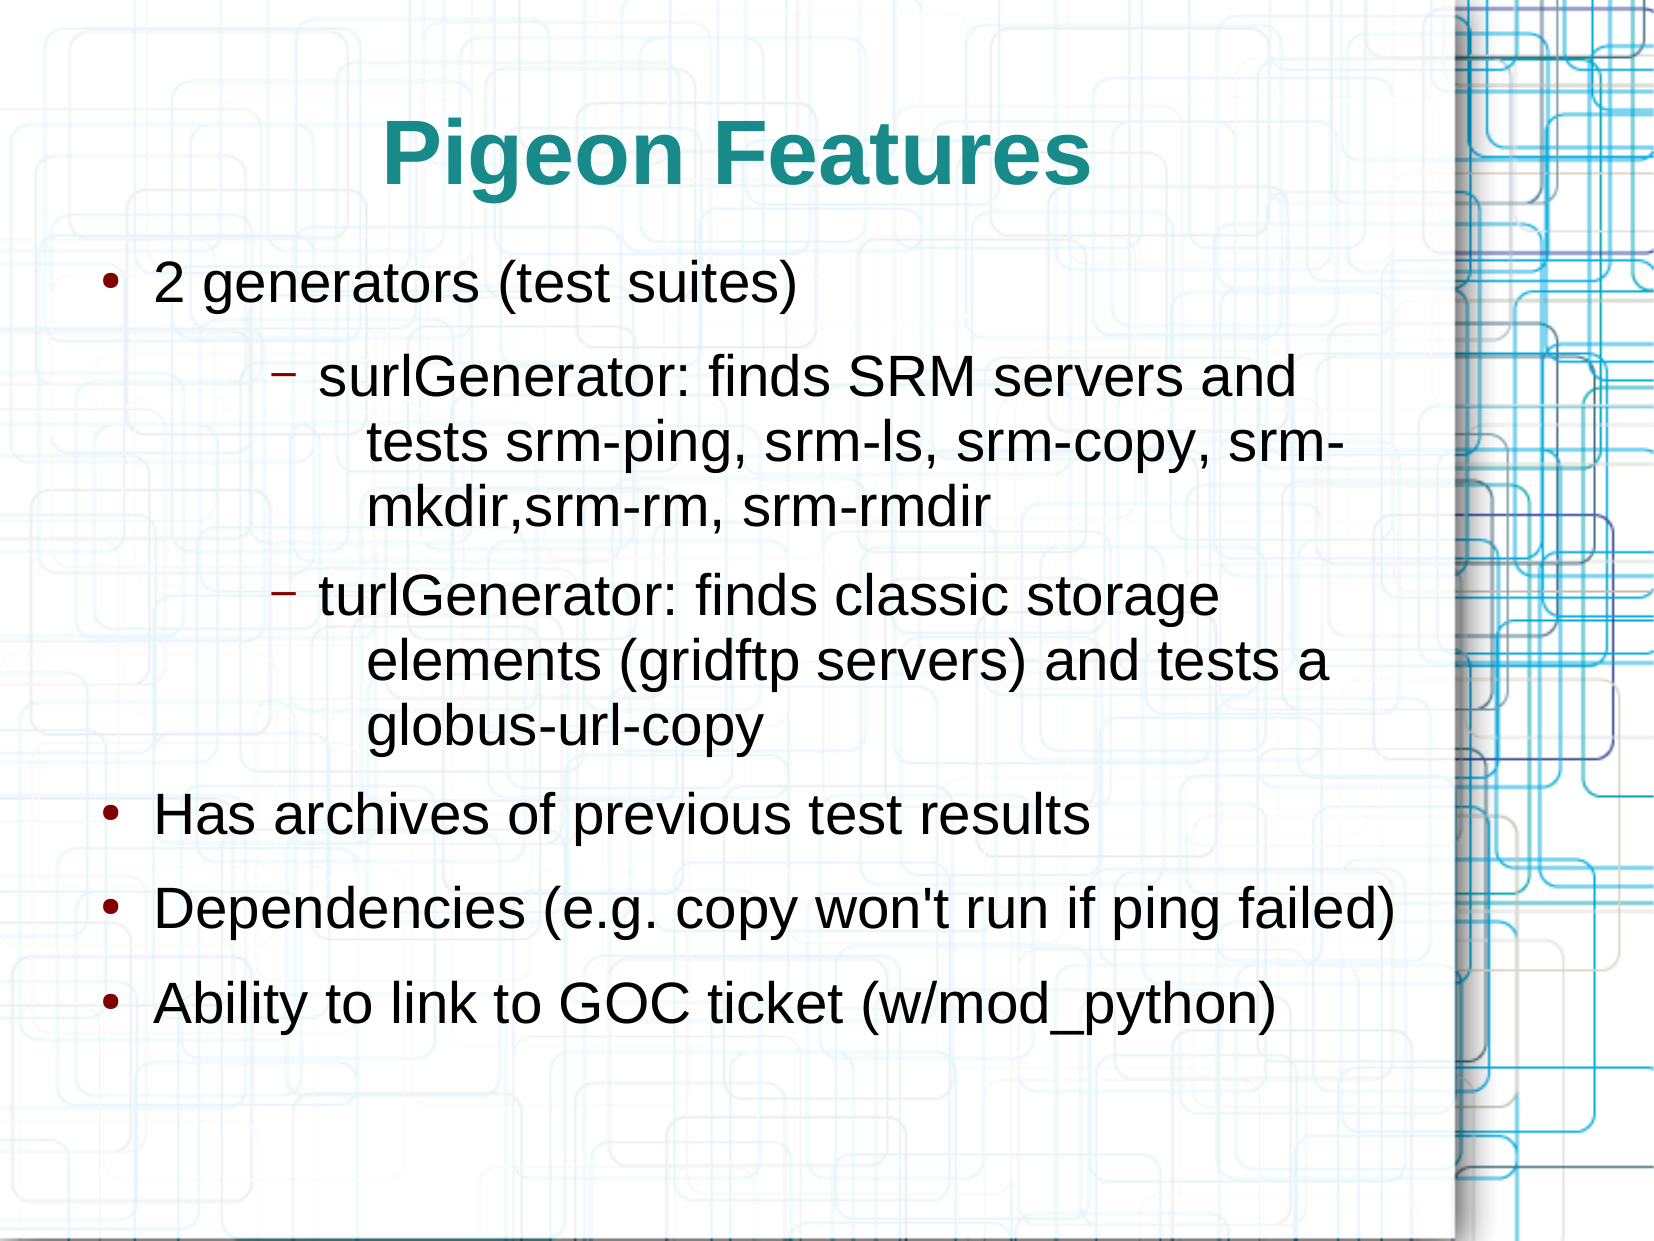

# Pigeon Features
2 generators (test suites)
surlGenerator: finds SRM servers and tests srm-ping, srm-ls, srm-copy, srm-mkdir,srm-rm, srm-rmdir
turlGenerator: finds classic storage elements (gridftp servers) and tests a globus-url-copy
Has archives of previous test results
Dependencies (e.g. copy won't run if ping failed)
Ability to link to GOC ticket (w/mod_python)